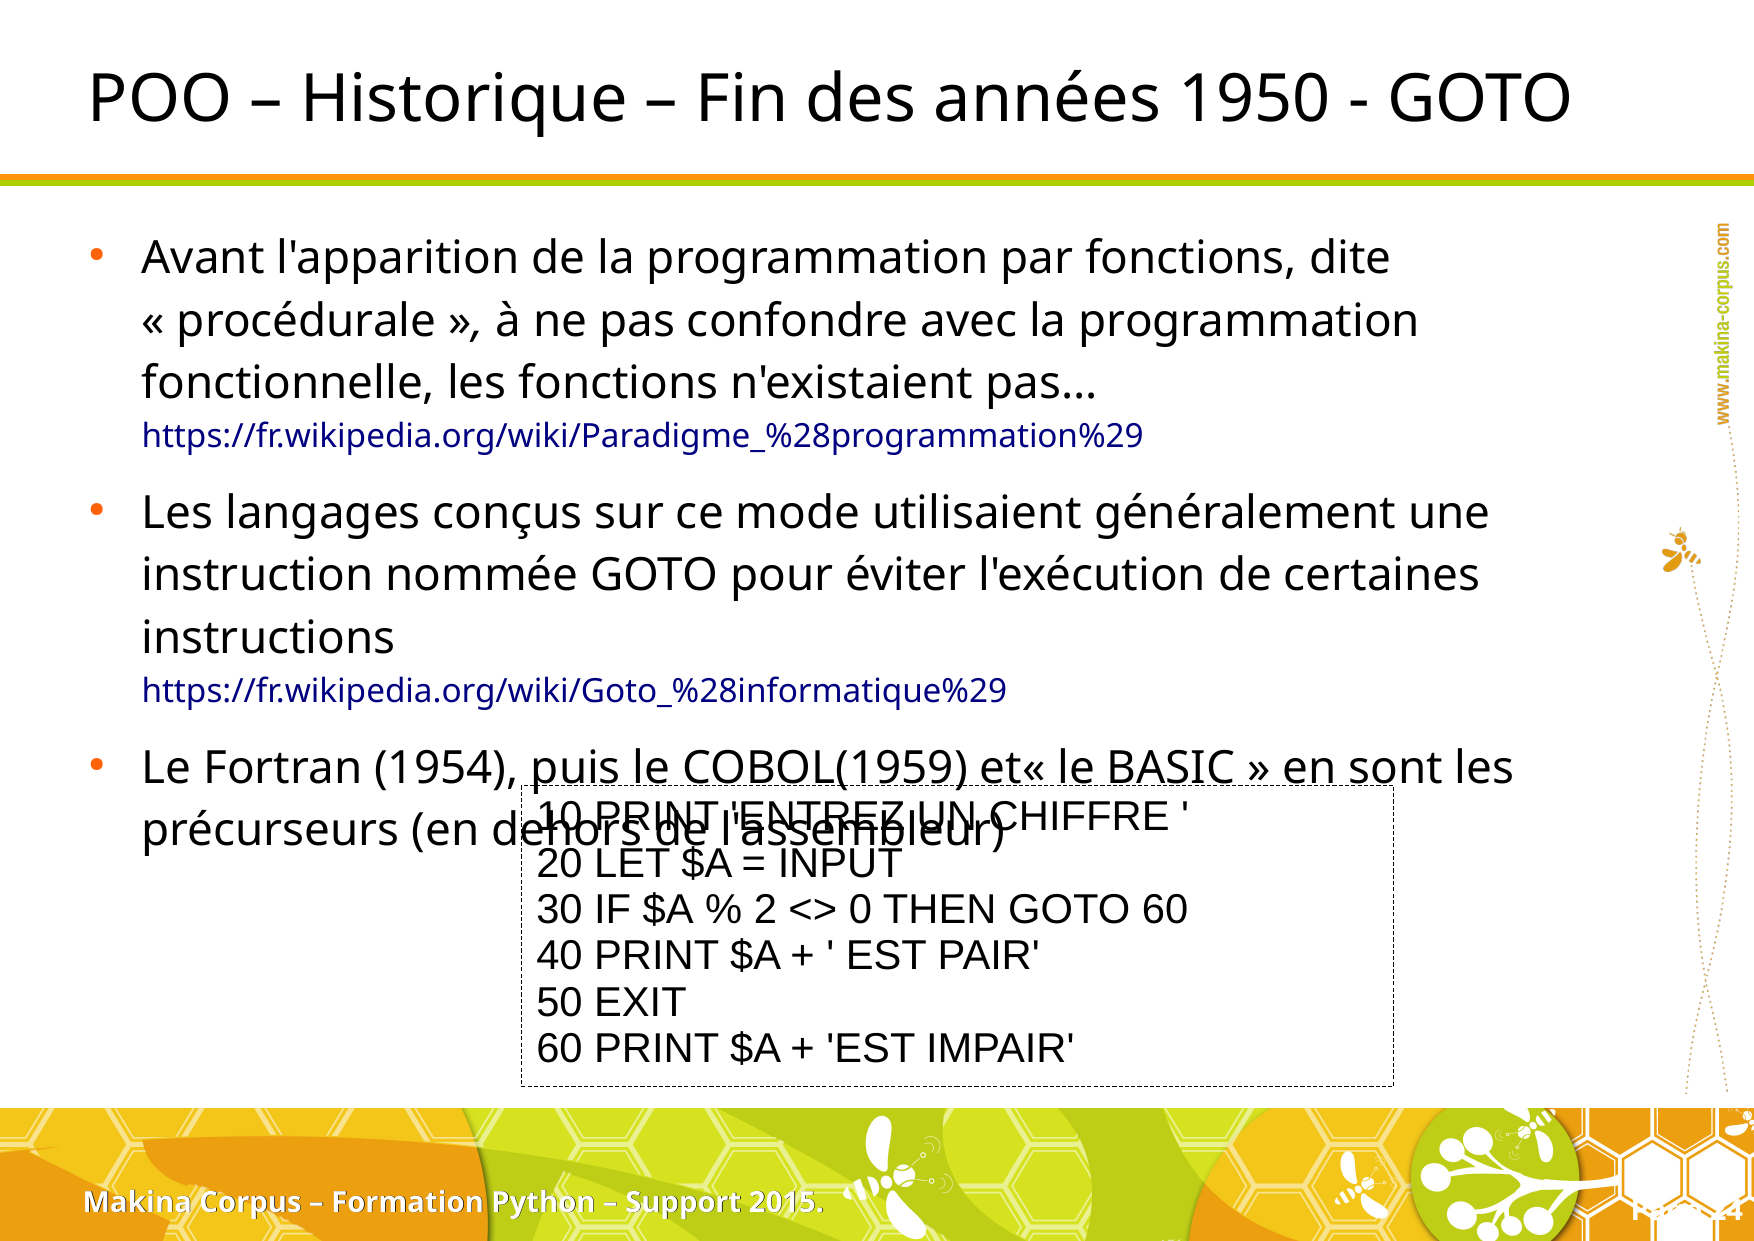

# POO – Historique – Fin des années 1950 - GOTO
Avant l'apparition de la programmation par fonctions, dite « procédurale », à ne pas confondre avec la programmation fonctionnelle, les fonctions n'existaient pas…
https://fr.wikipedia.org/wiki/Paradigme_%28programmation%29
Les langages conçus sur ce mode utilisaient généralement une instruction nommée GOTO pour éviter l'exécution de certaines instructions
https://fr.wikipedia.org/wiki/Goto_%28informatique%29
Le Fortran (1954), puis le COBOL(1959) et« le BASIC » en sont les précurseurs (en dehors de l'assembleur)
10 PRINT 'ENTREZ UN CHIFFRE '
20 LET $A = INPUT
30 IF $A % 2 <> 0 THEN GOTO 60
40 PRINT $A + ' EST PAIR'
50 EXIT
60 PRINT $A + 'EST IMPAIR'
tesg
24